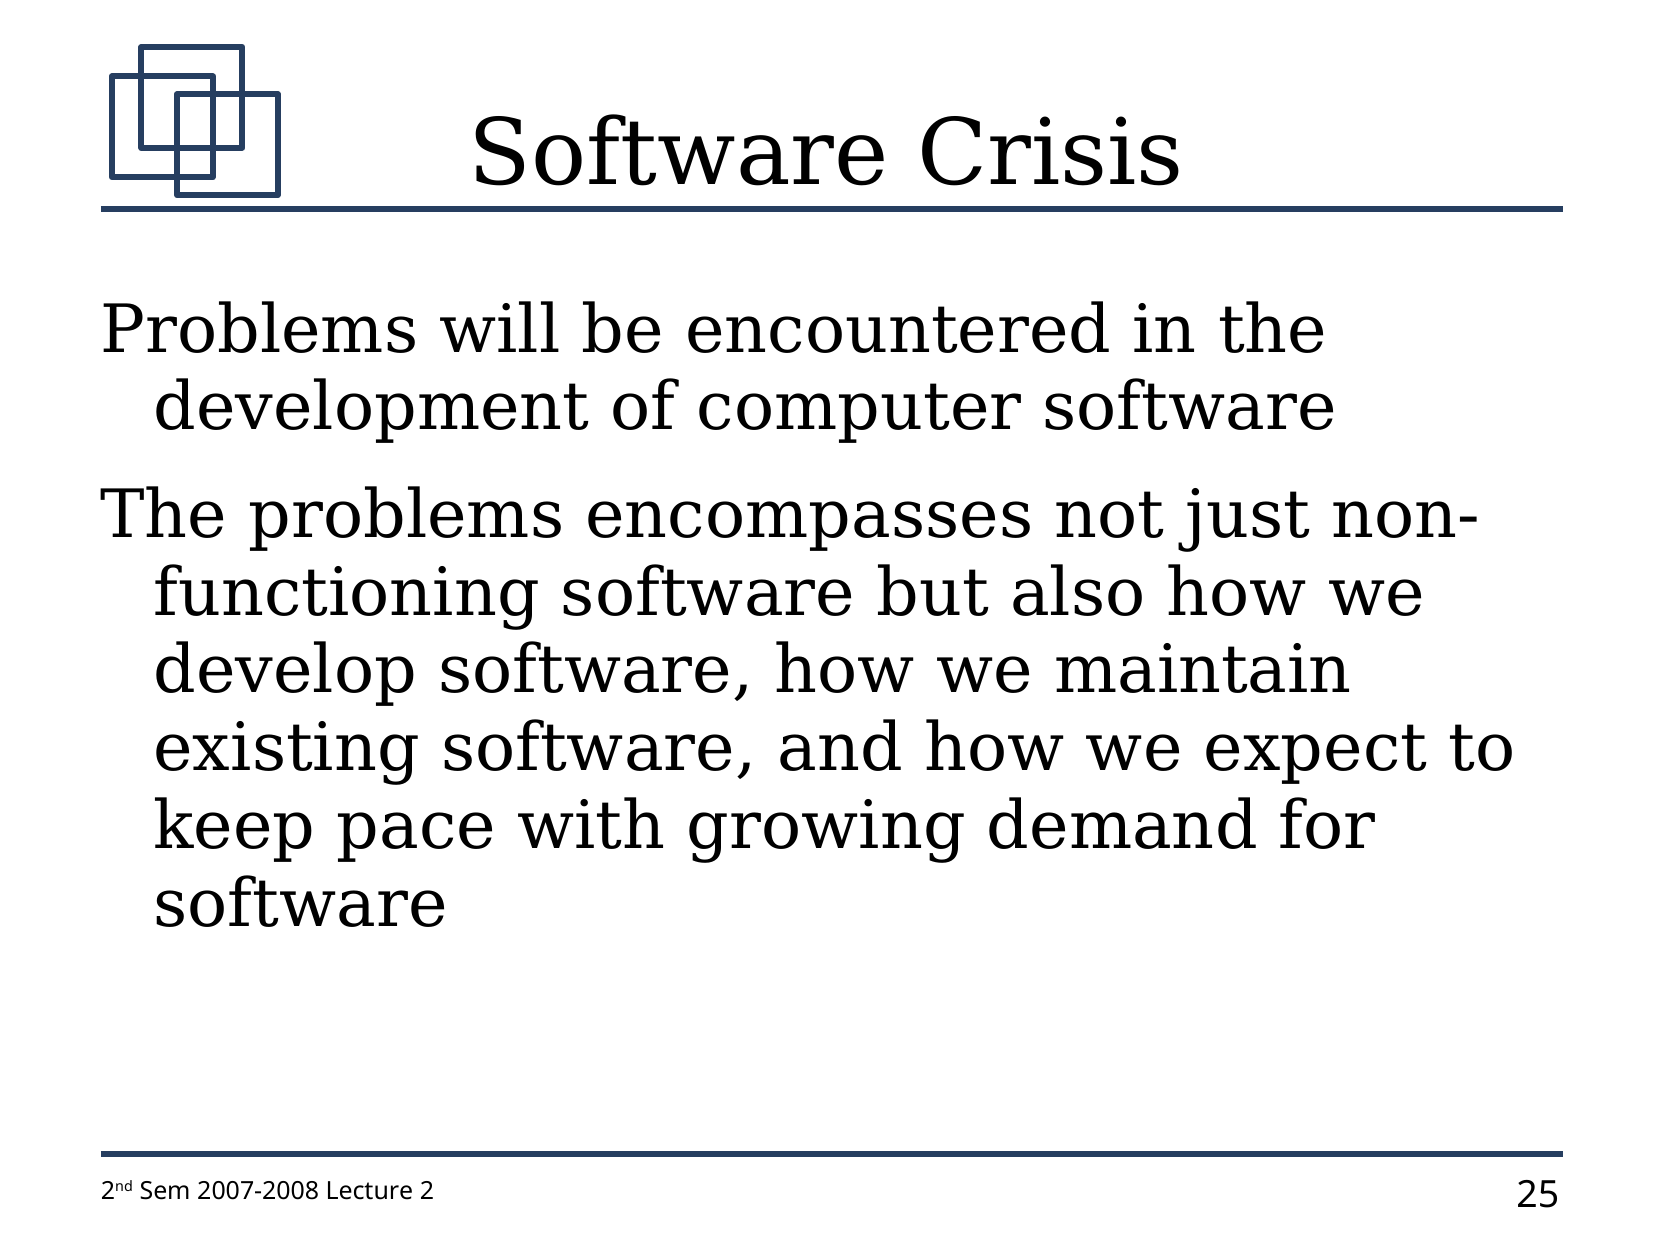

# Software Crisis
Problems will be encountered in the development of computer software
The problems encompasses not just non-functioning software but also how we develop software, how we maintain existing software, and how we expect to keep pace with growing demand for software